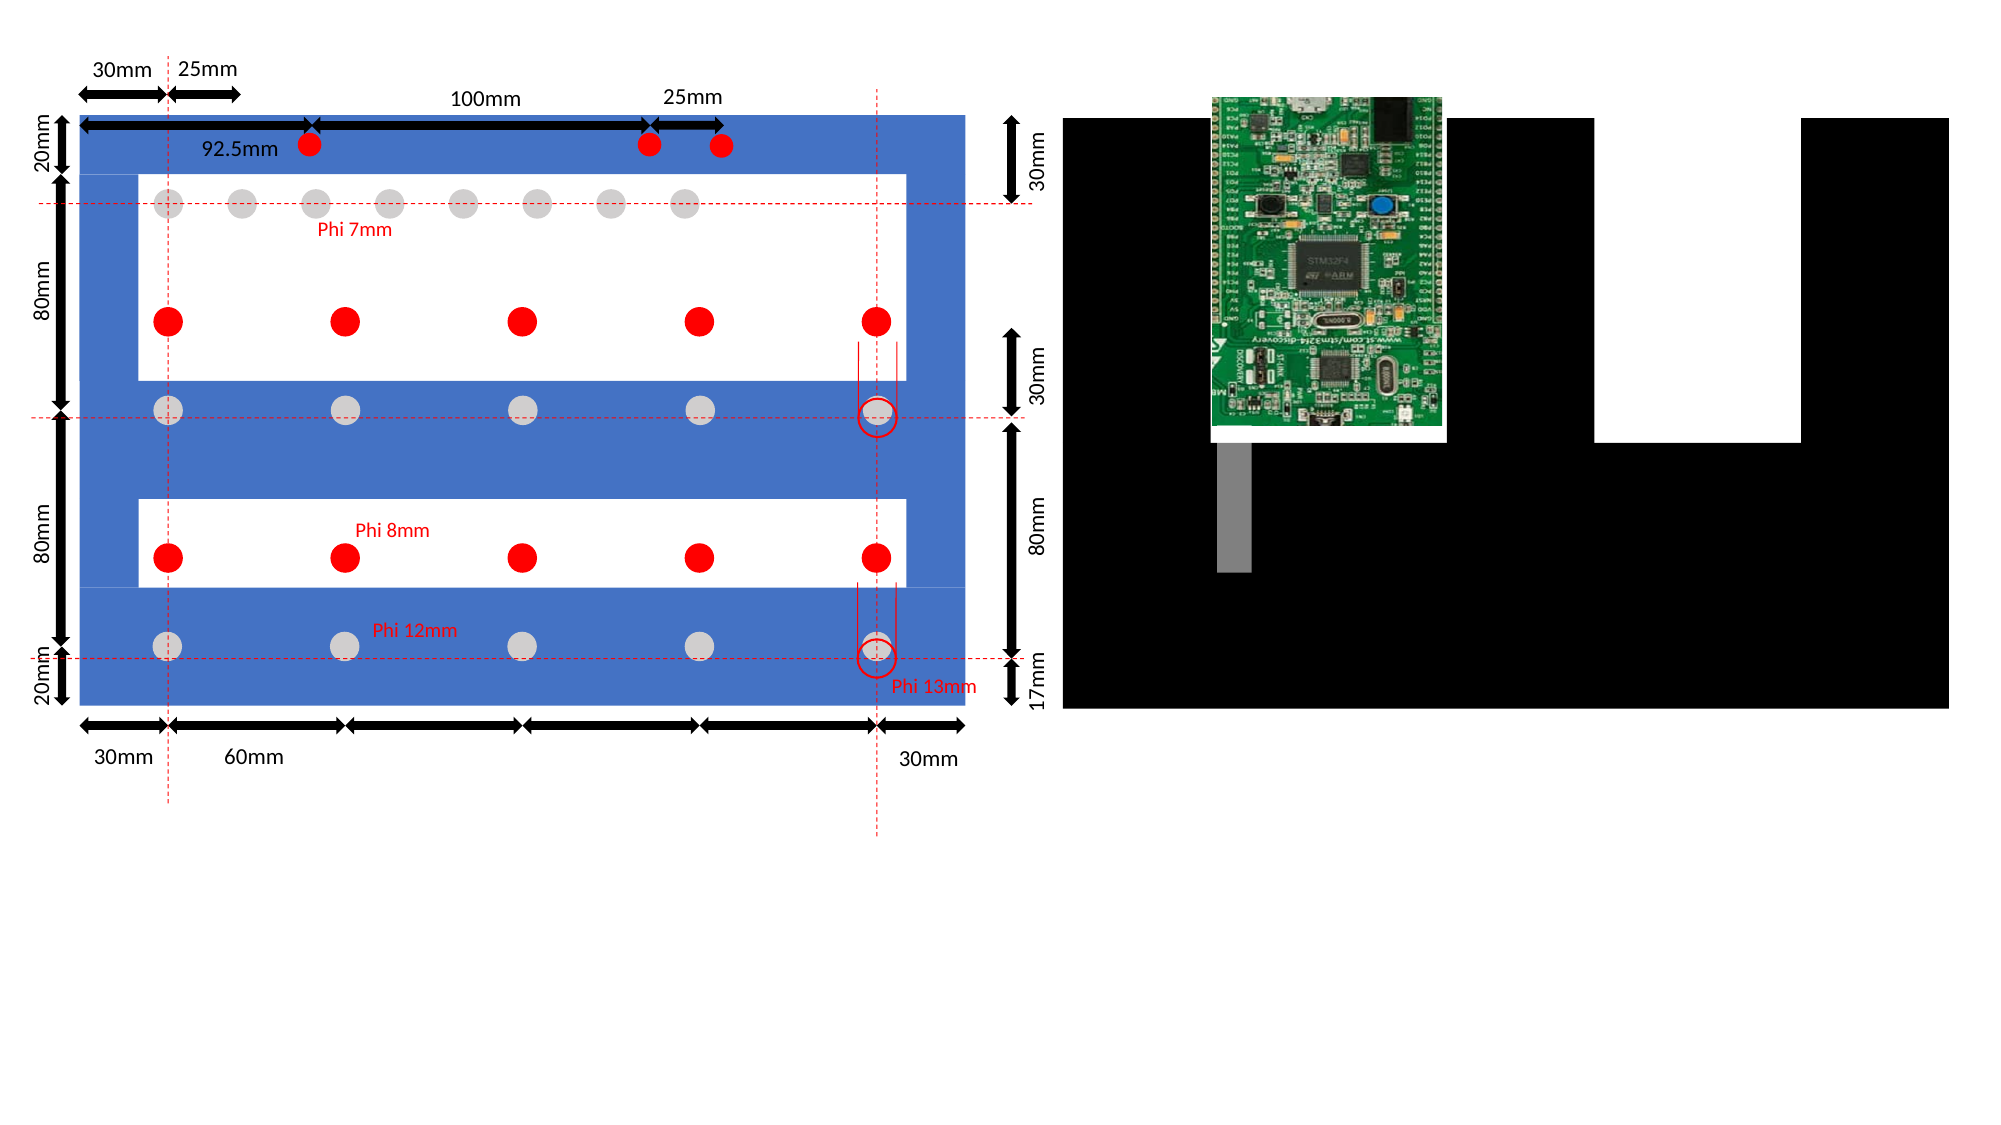

Mechanical
25mm
30mm
25mm
100mm
20mm
92.5mm
30mm
Phi 7mm
80mm
30mm
80mm
Phi 8mm
80mm
Phi 12mm
20mm
17mm
Phi 13mm
30mm
60mm
30mm